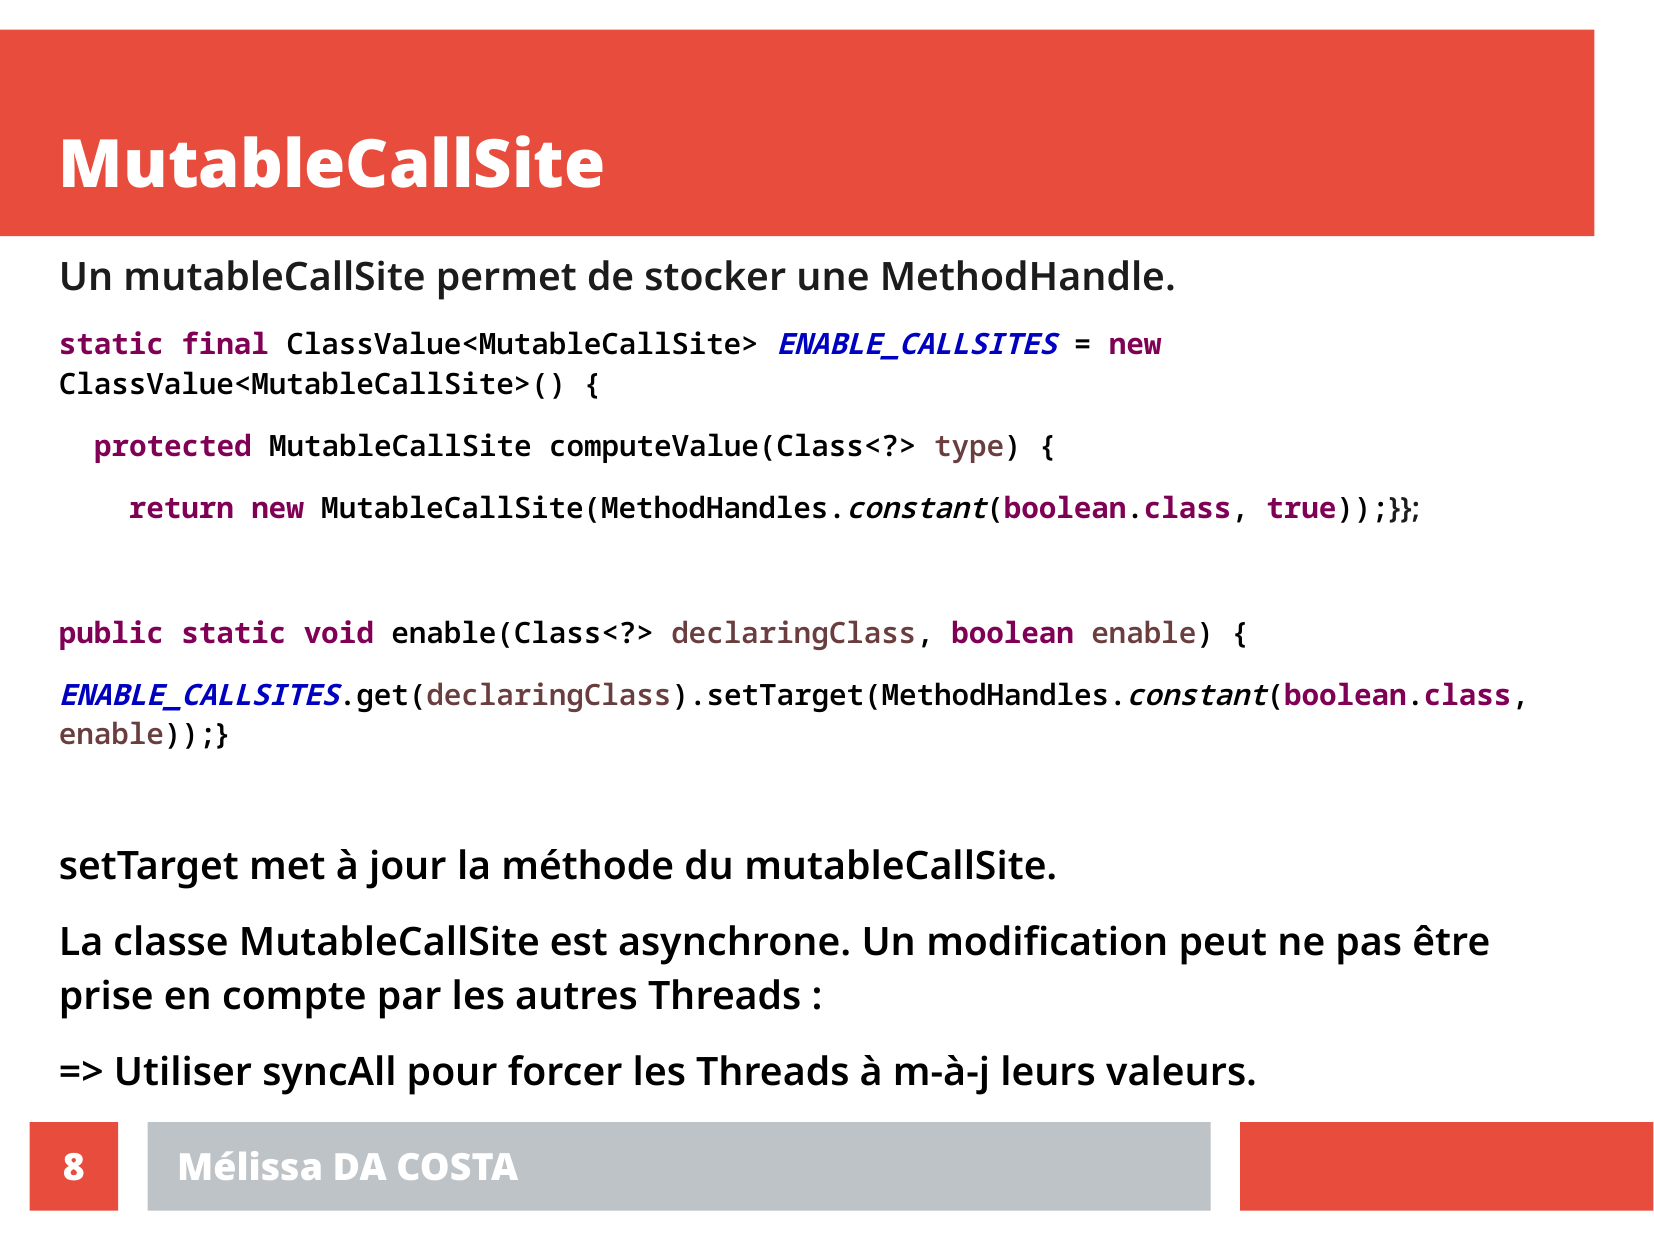

# MutableCallSite
Un mutableCallSite permet de stocker une MethodHandle.
static final ClassValue<MutableCallSite> ENABLE_CALLSITES = new ClassValue<MutableCallSite>() {
 protected MutableCallSite computeValue(Class<?> type) {
 return new MutableCallSite(MethodHandles.constant(boolean.class, true));}};
public static void enable(Class<?> declaringClass, boolean enable) {
ENABLE_CALLSITES.get(declaringClass).setTarget(MethodHandles.constant(boolean.class, enable));}
setTarget met à jour la méthode du mutableCallSite.
La classe MutableCallSite est asynchrone. Un modification peut ne pas être prise en compte par les autres Threads :
=> Utiliser syncAll pour forcer les Threads à m-à-j leurs valeurs.
8
Mélissa DA COSTA